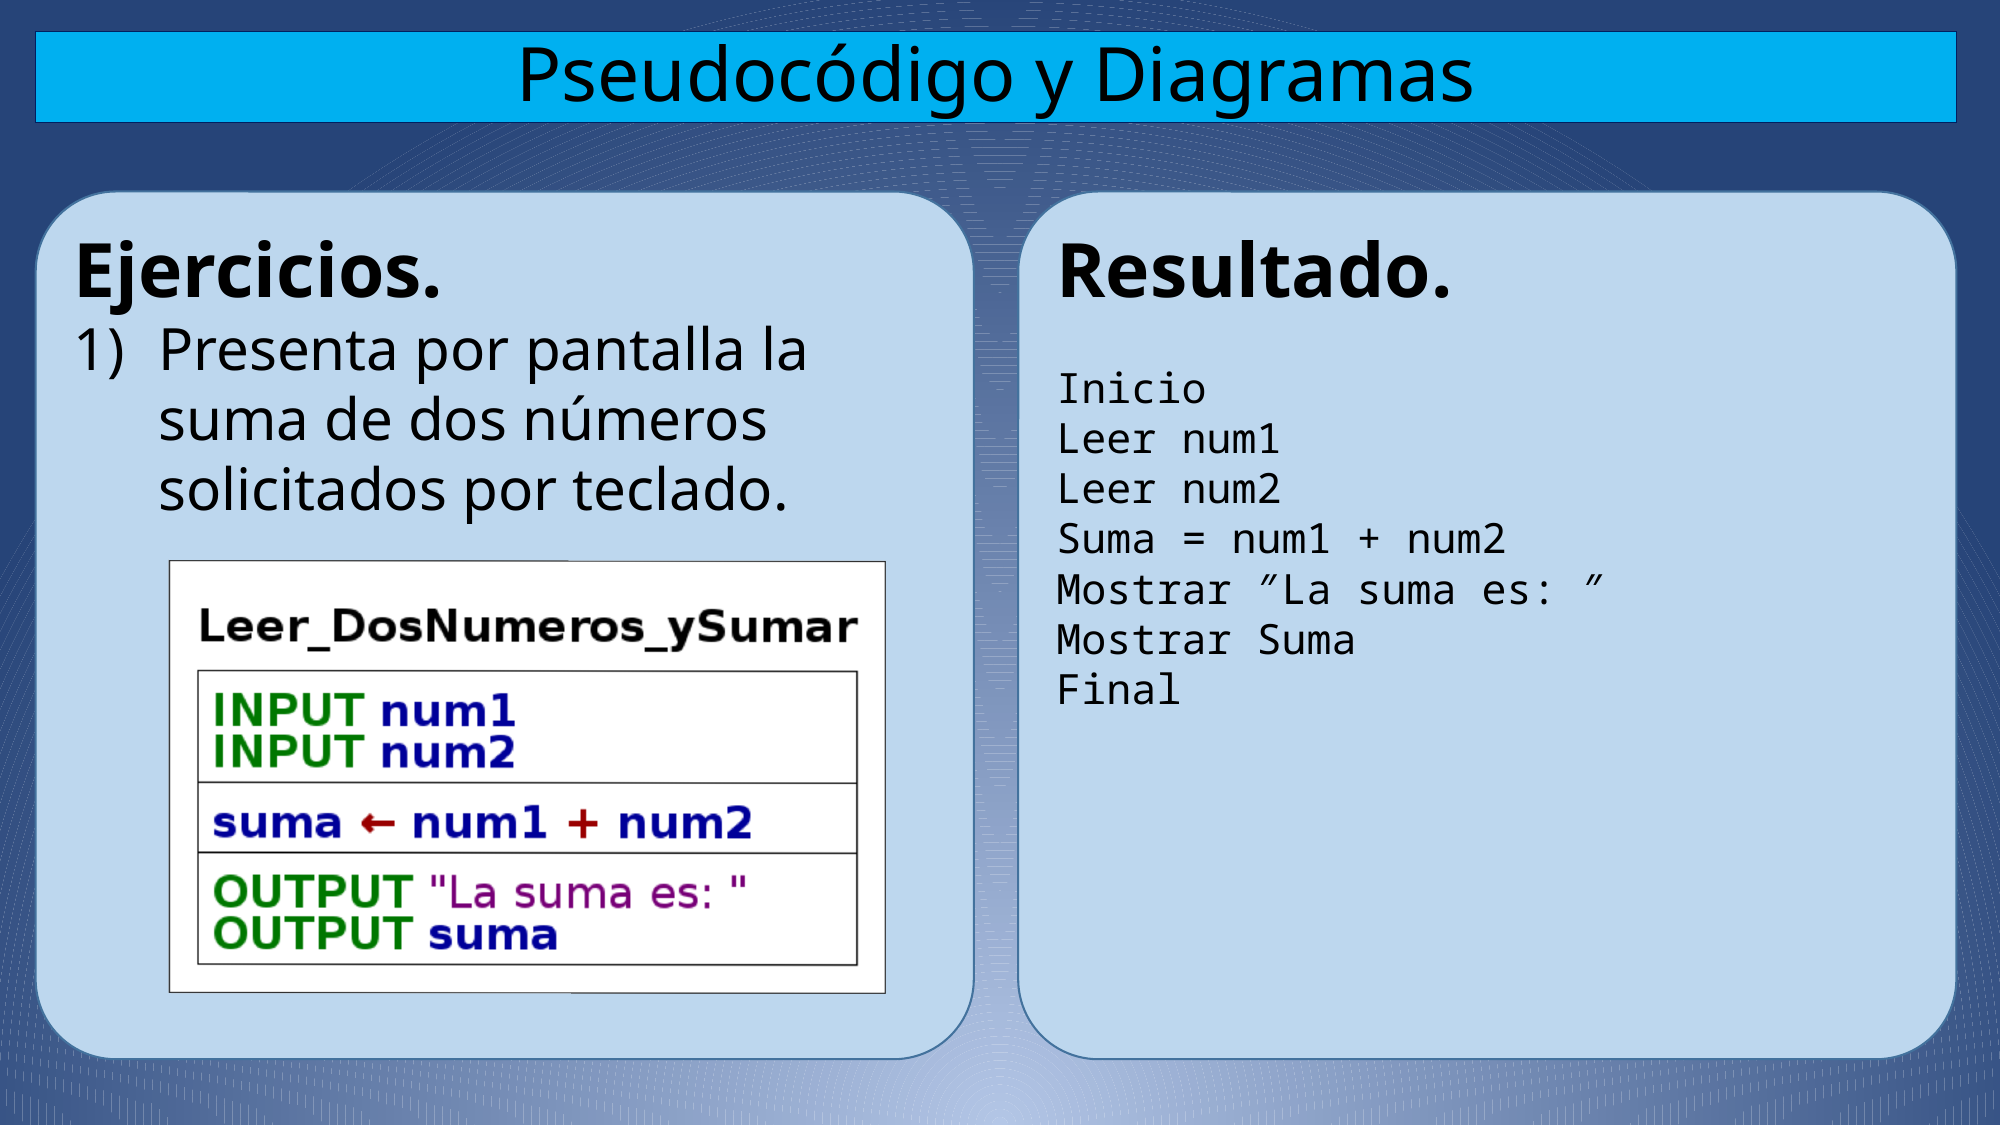

# Pseudocódigo y Diagramas
Ejercicios.
Presenta por pantalla la suma de dos números solicitados por teclado.
Resultado.
Inicio
Leer num1
Leer num2
Suma = num1 + num2
Mostrar ″La suma es: ″
Mostrar Suma
Final